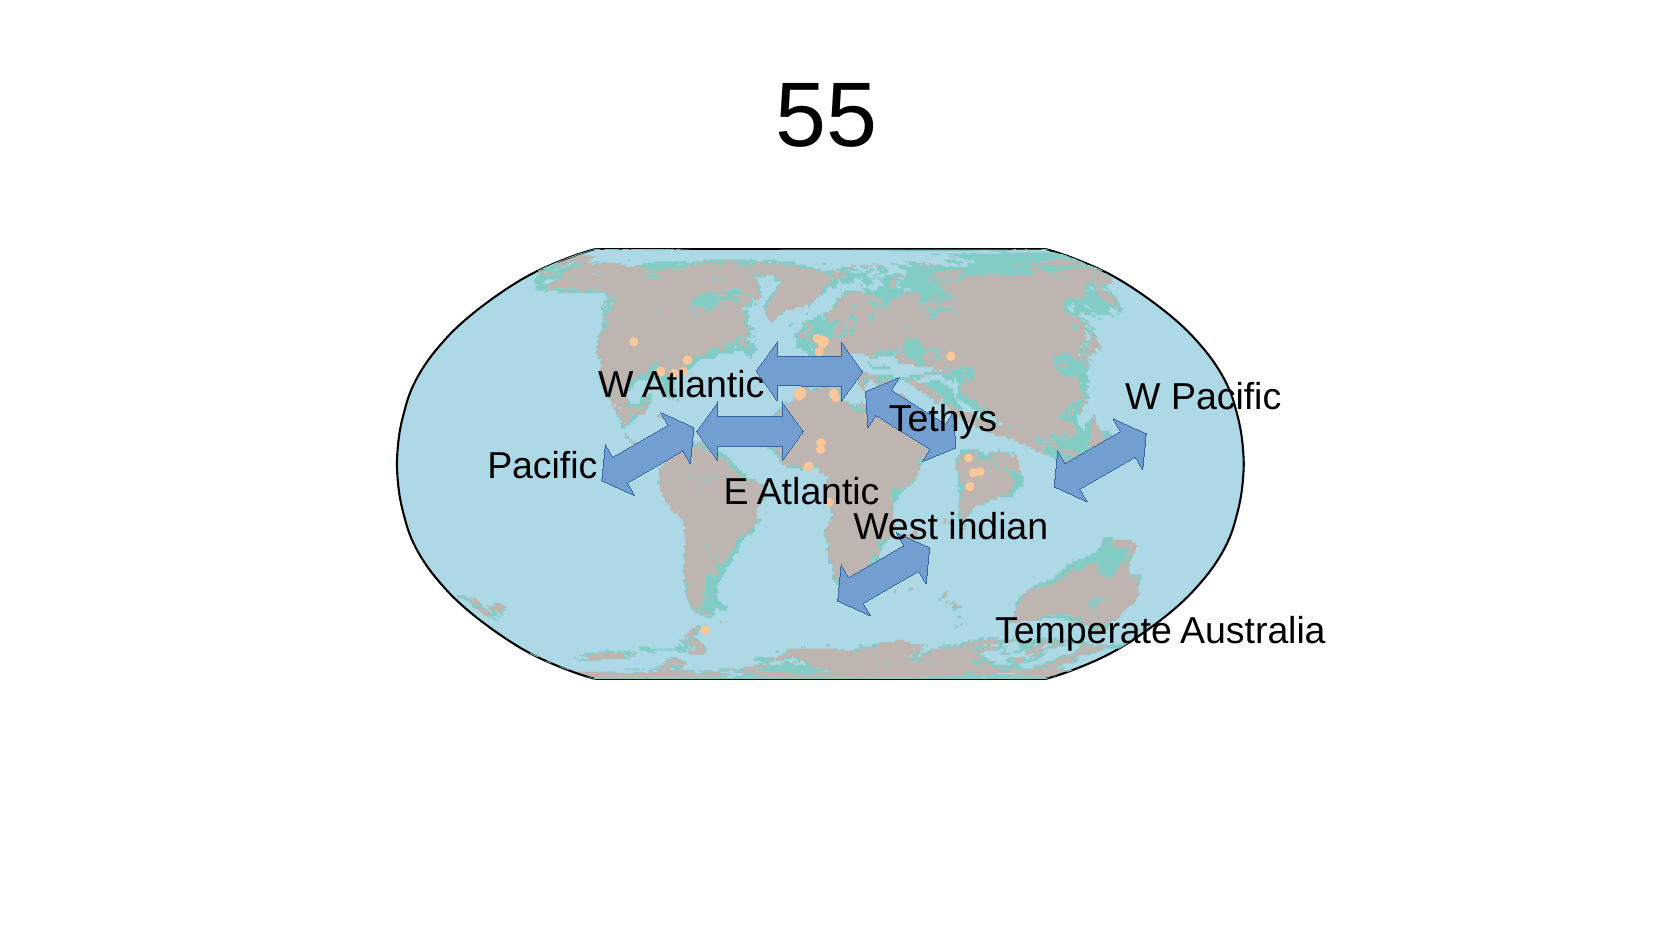

# 55
W Atlantic
W Pacific
Tethys
Pacific
E Atlantic
West indian
Temperate Australia